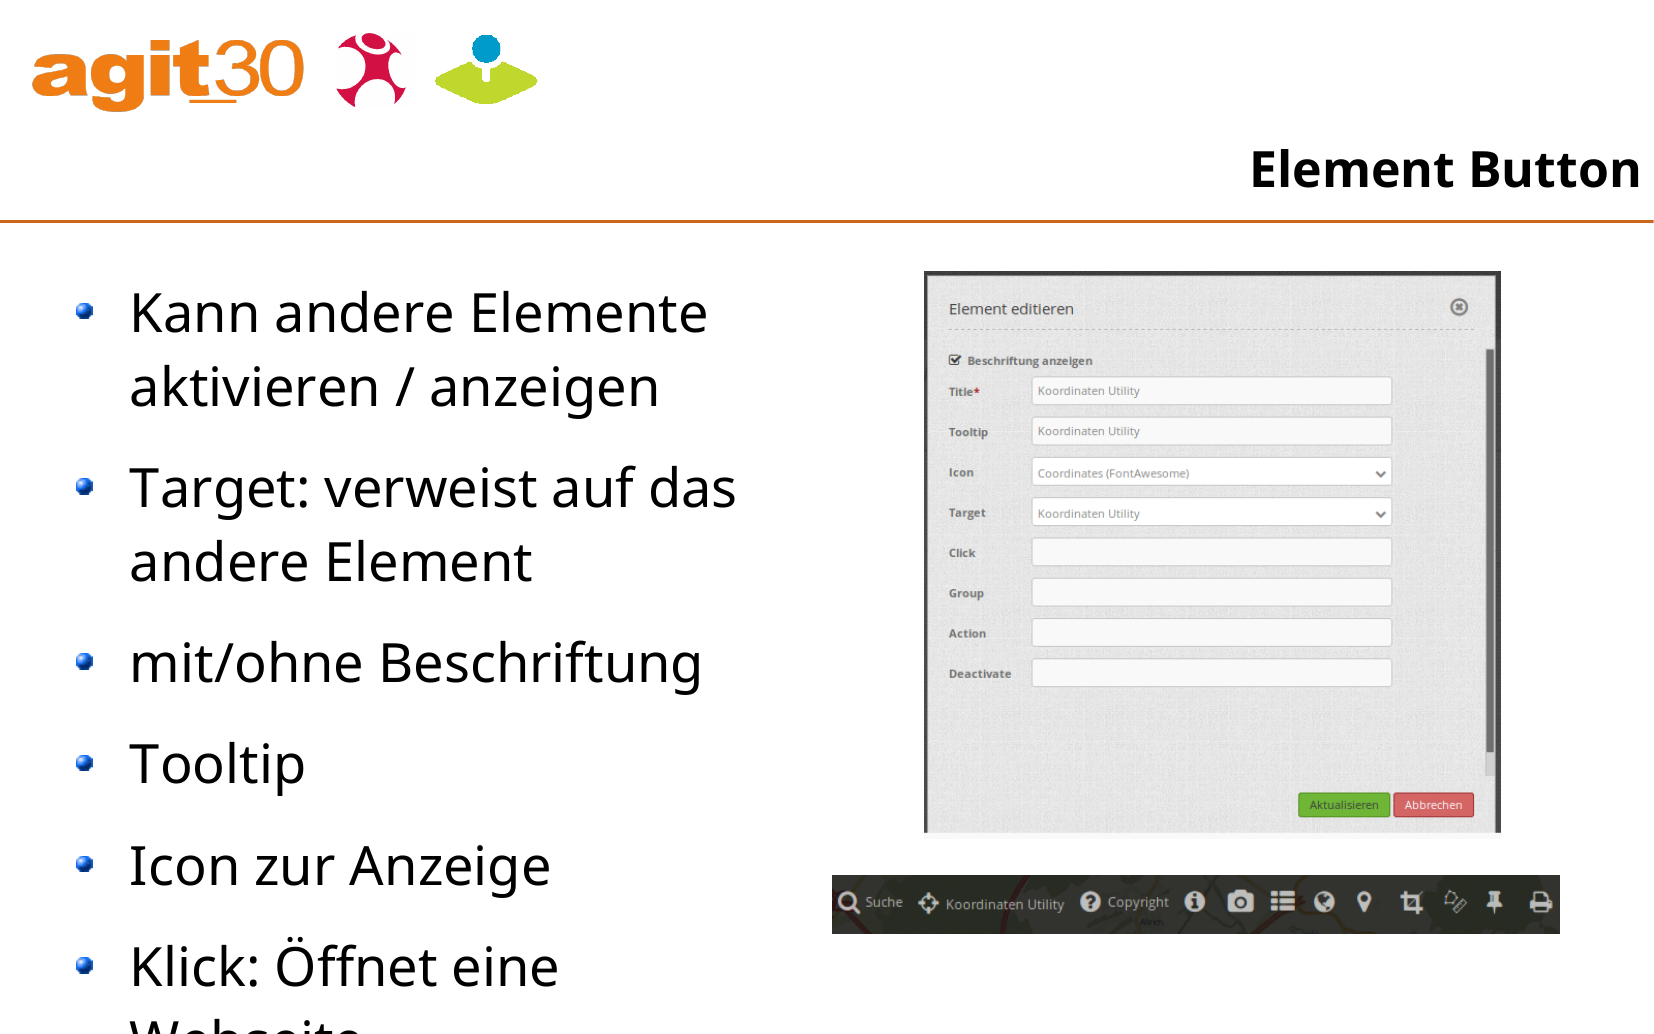

# Element Button
Kann andere Elemente aktivieren / anzeigen
Target: verweist auf das andere Element
mit/ohne Beschriftung
Tooltip
Icon zur Anzeige
Klick: Öffnet eine Webseite